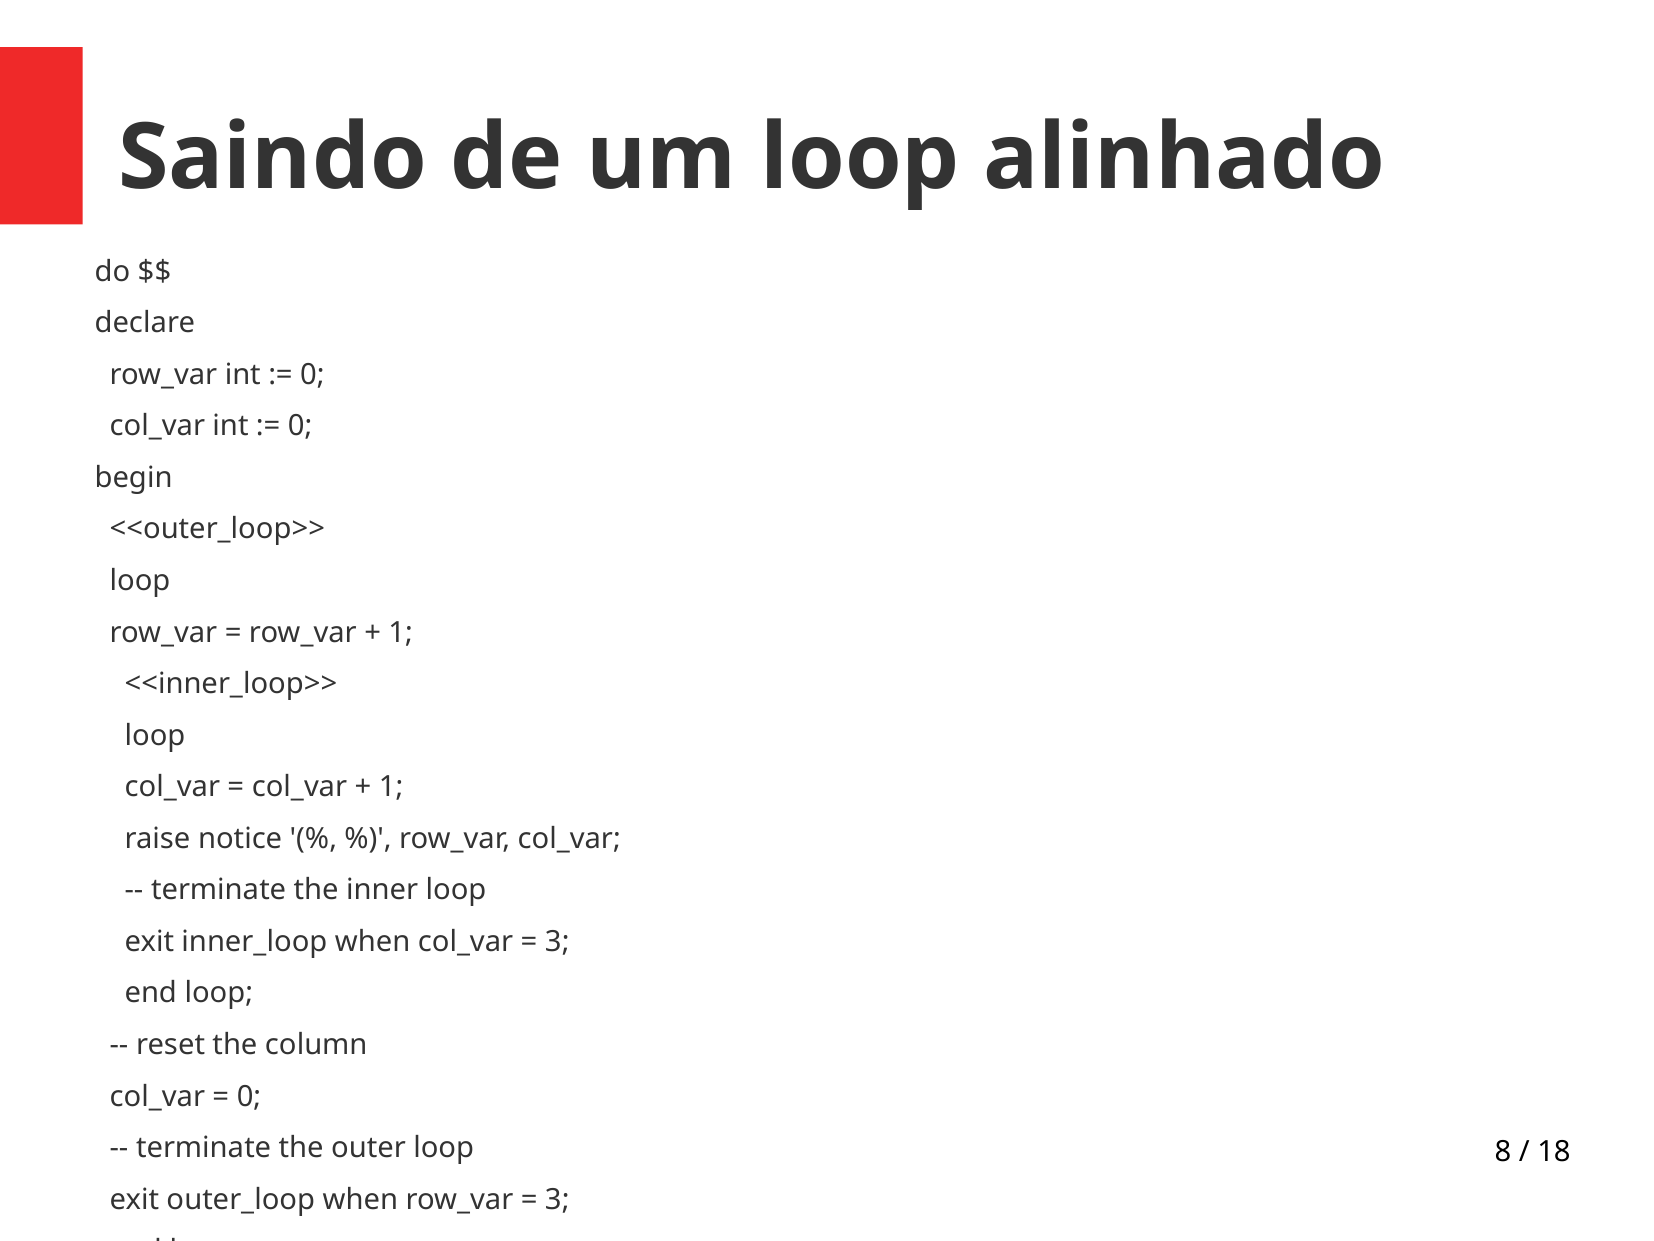

# Saindo de um loop alinhado
do $$
declare
 row_var int := 0;
 col_var int := 0;
begin
 <<outer_loop>>
 loop
 row_var = row_var + 1;
 <<inner_loop>>
 loop
 col_var = col_var + 1;
 raise notice '(%, %)', row_var, col_var;
 -- terminate the inner loop
 exit inner_loop when col_var = 3;
 end loop;
 -- reset the column
 col_var = 0;
 -- terminate the outer loop
 exit outer_loop when row_var = 3;
 end loop;
end $$;
8